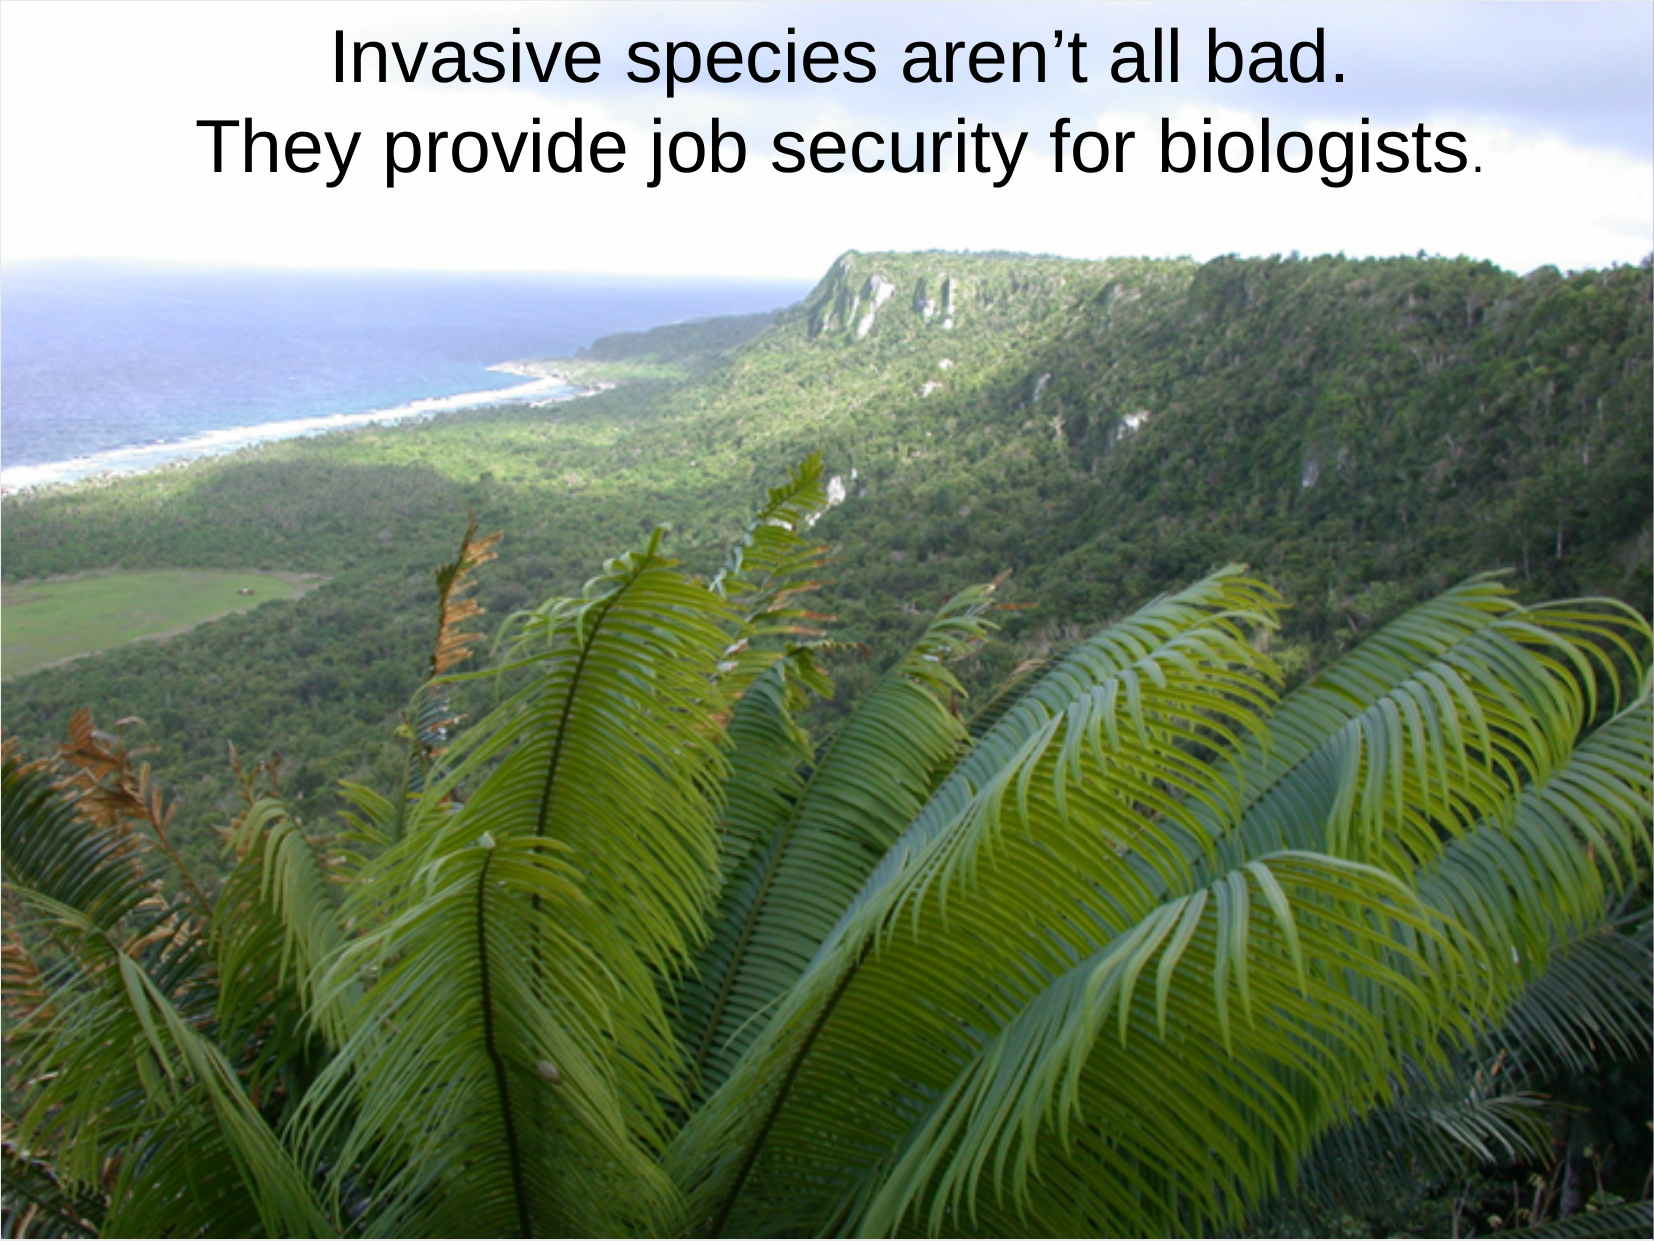

Invasive species aren’t all bad.
They provide job security for biologists.
#